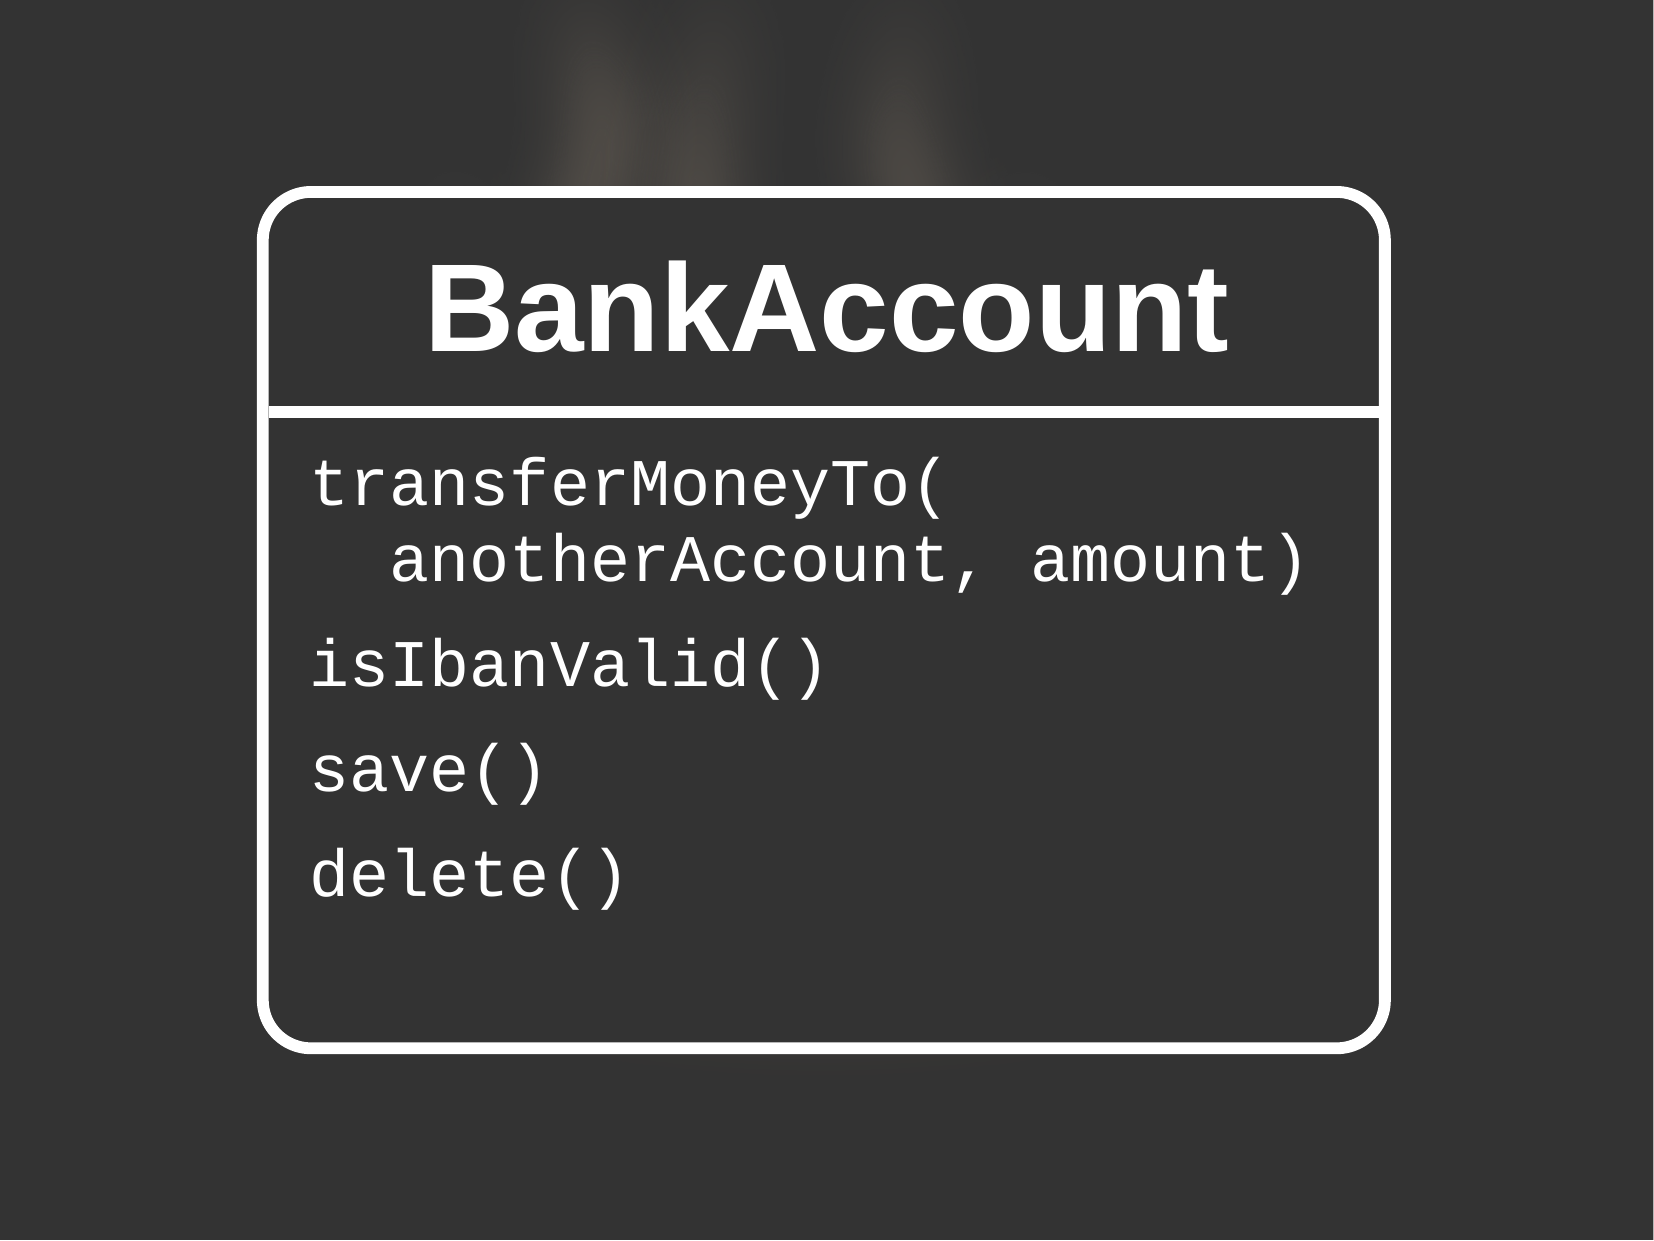

BankAccount
transferMoneyTo(
 anotherAccount, amount)
isIbanValid()
save()
delete()